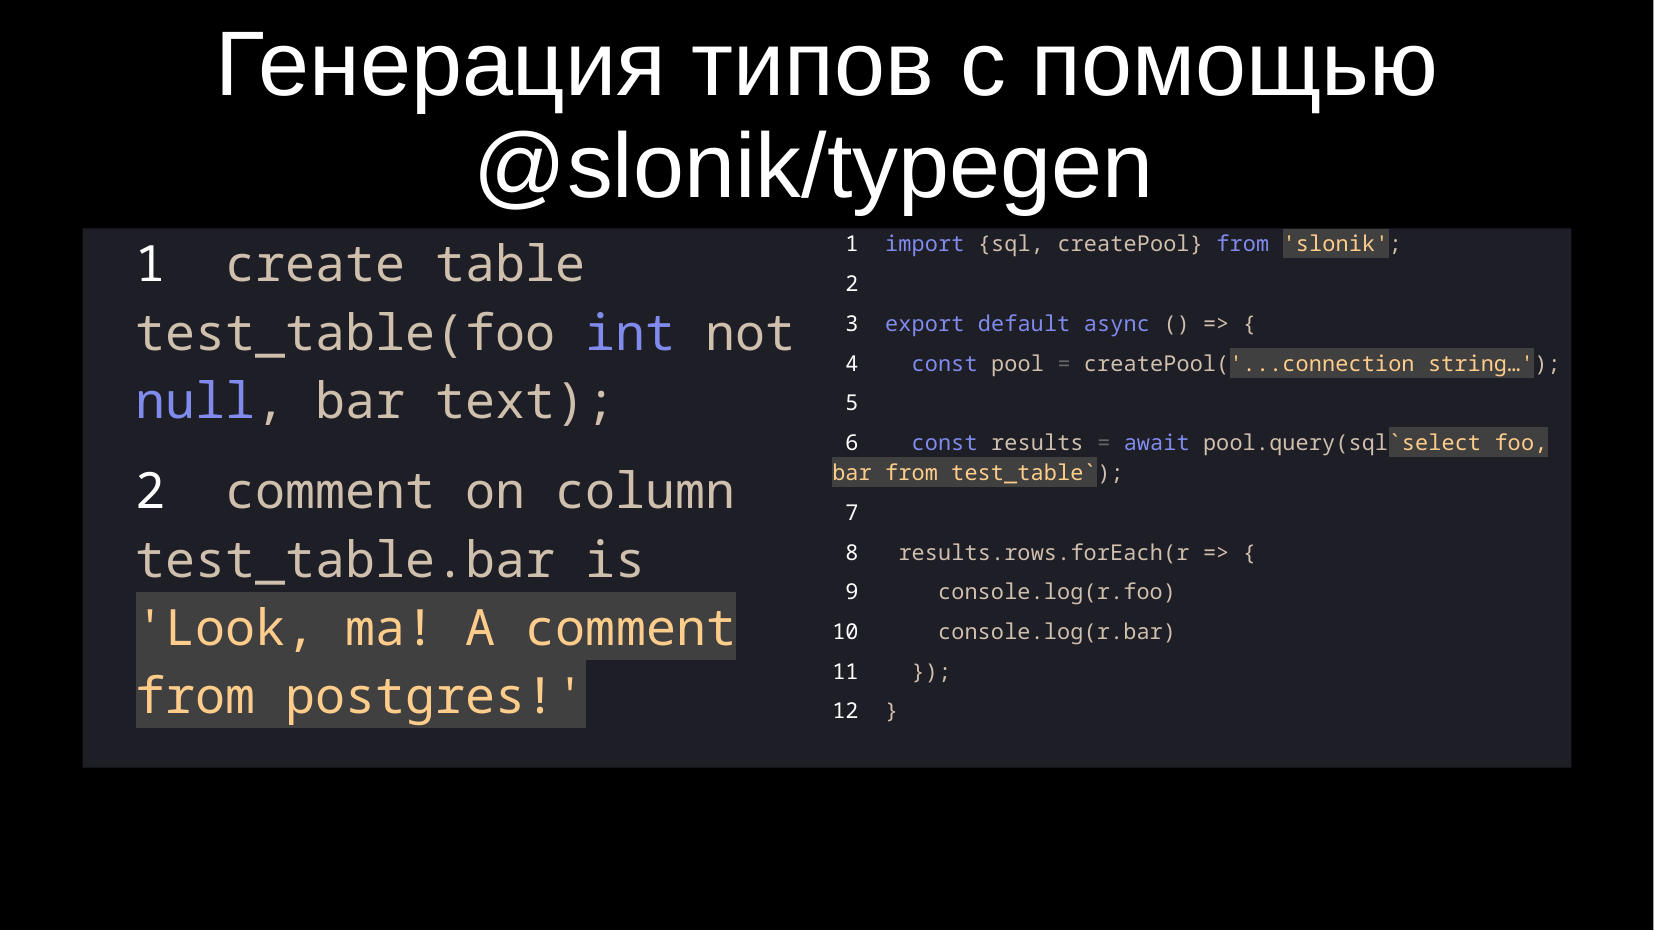

# Генерация типов с помощью @slonik/typegen
1 create table test_table(foo int not null, bar text);
2 comment on column test_table.bar is 'Look, ma! A comment from postgres!'
 1 import {sql, createPool} from 'slonik';
 2
 3 export default async () => {
 4 const pool = createPool('...connection string…');
 5
 6 const results = await pool.query(sql`select foo, bar from test_table`);
 7
 8 results.rows.forEach(r => {
 9 console.log(r.foo)
10 console.log(r.bar)
11 });
12 }